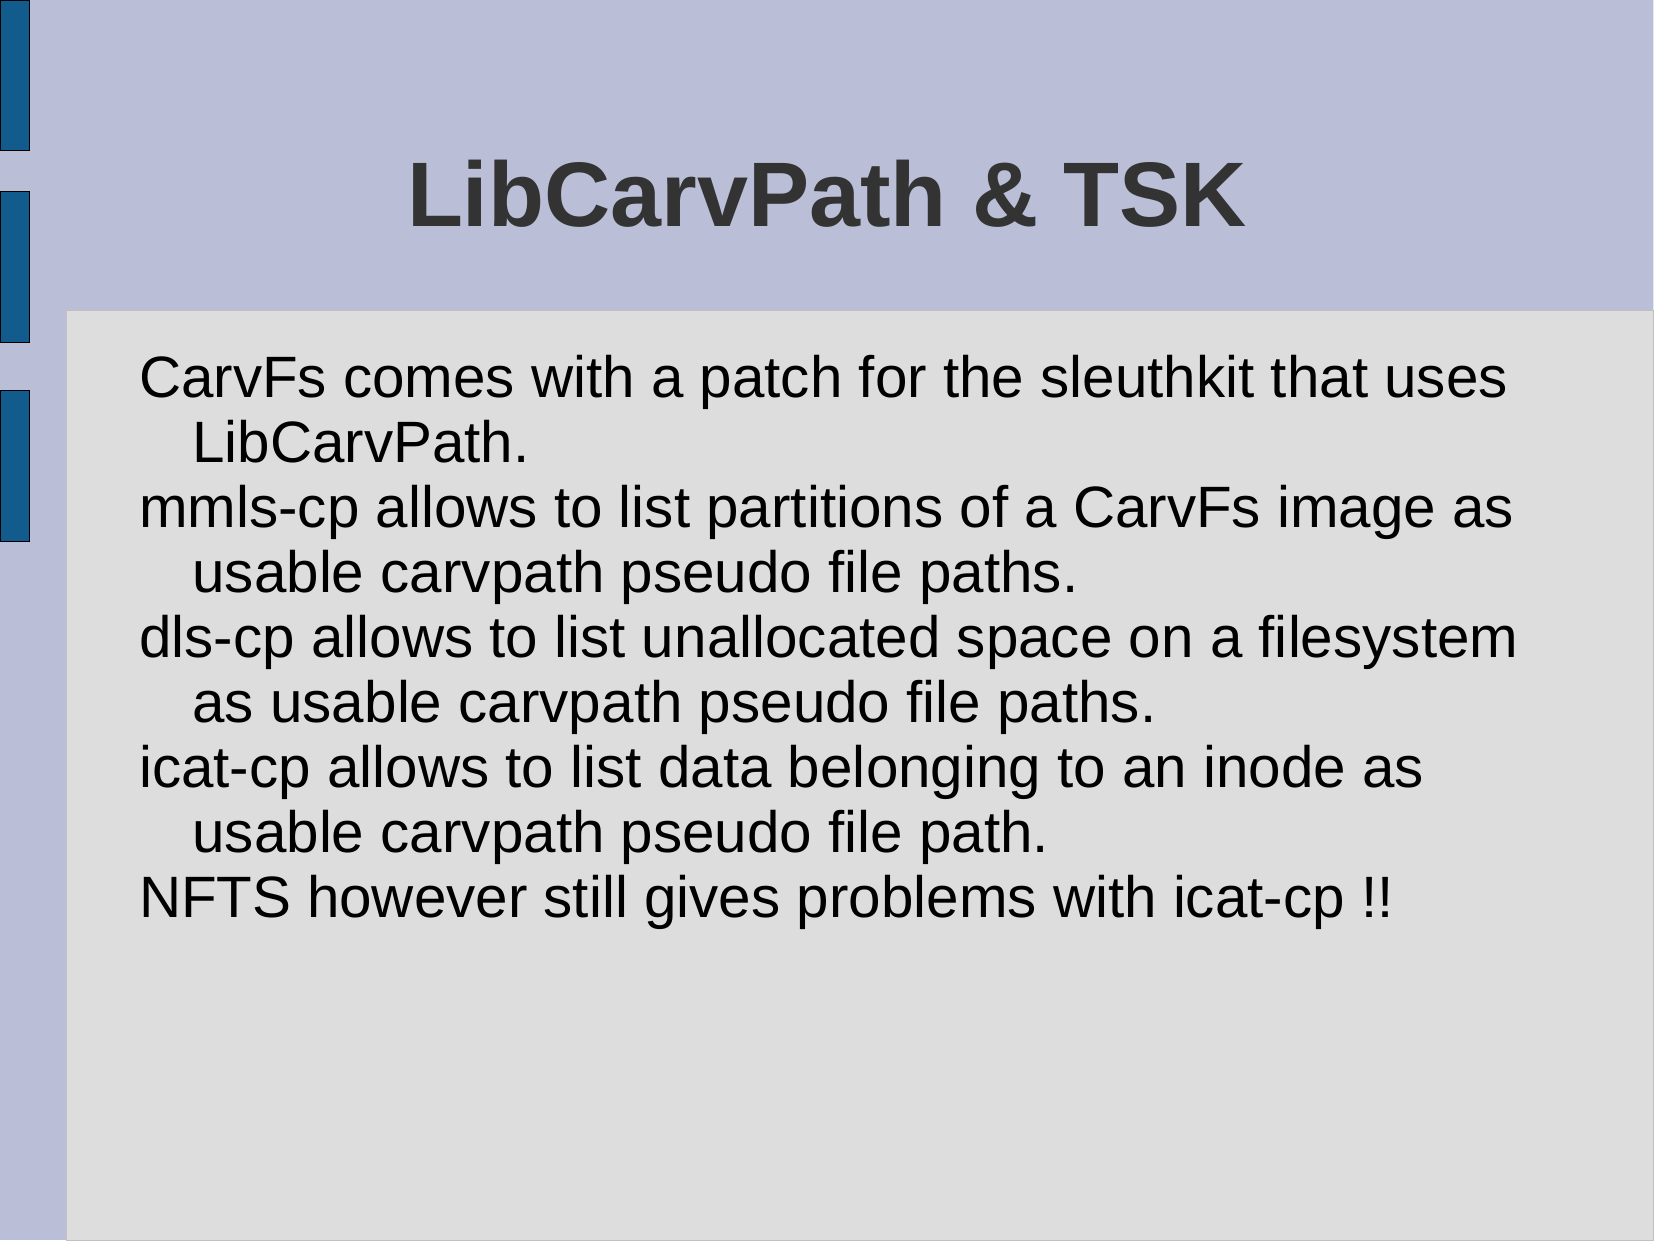

# LibCarvPath & TSK
CarvFs comes with a patch for the sleuthkit that uses LibCarvPath.
mmls-cp allows to list partitions of a CarvFs image as usable carvpath pseudo file paths.
dls-cp allows to list unallocated space on a filesystem as usable carvpath pseudo file paths.
icat-cp allows to list data belonging to an inode as usable carvpath pseudo file path.
NFTS however still gives problems with icat-cp !!